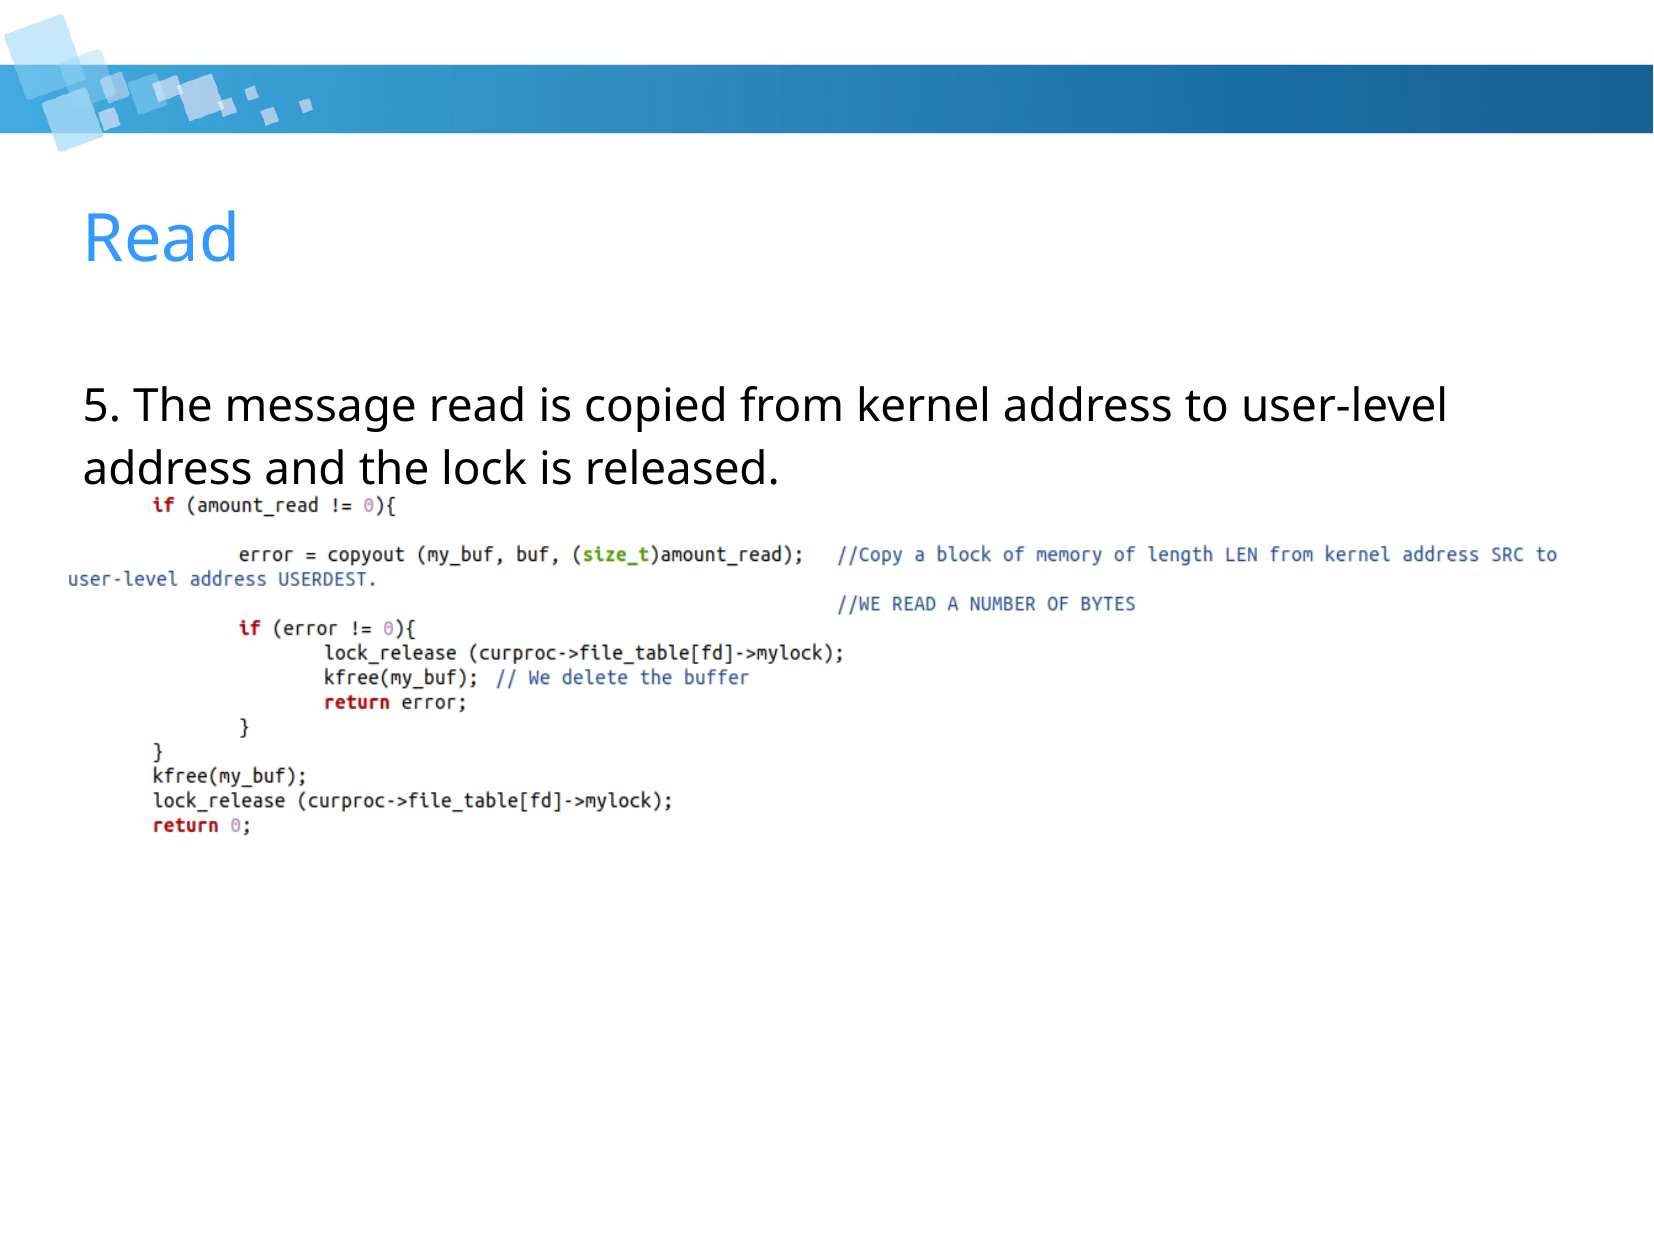

# Read
5. The message read is copied from kernel address to user-level address and the lock is released.